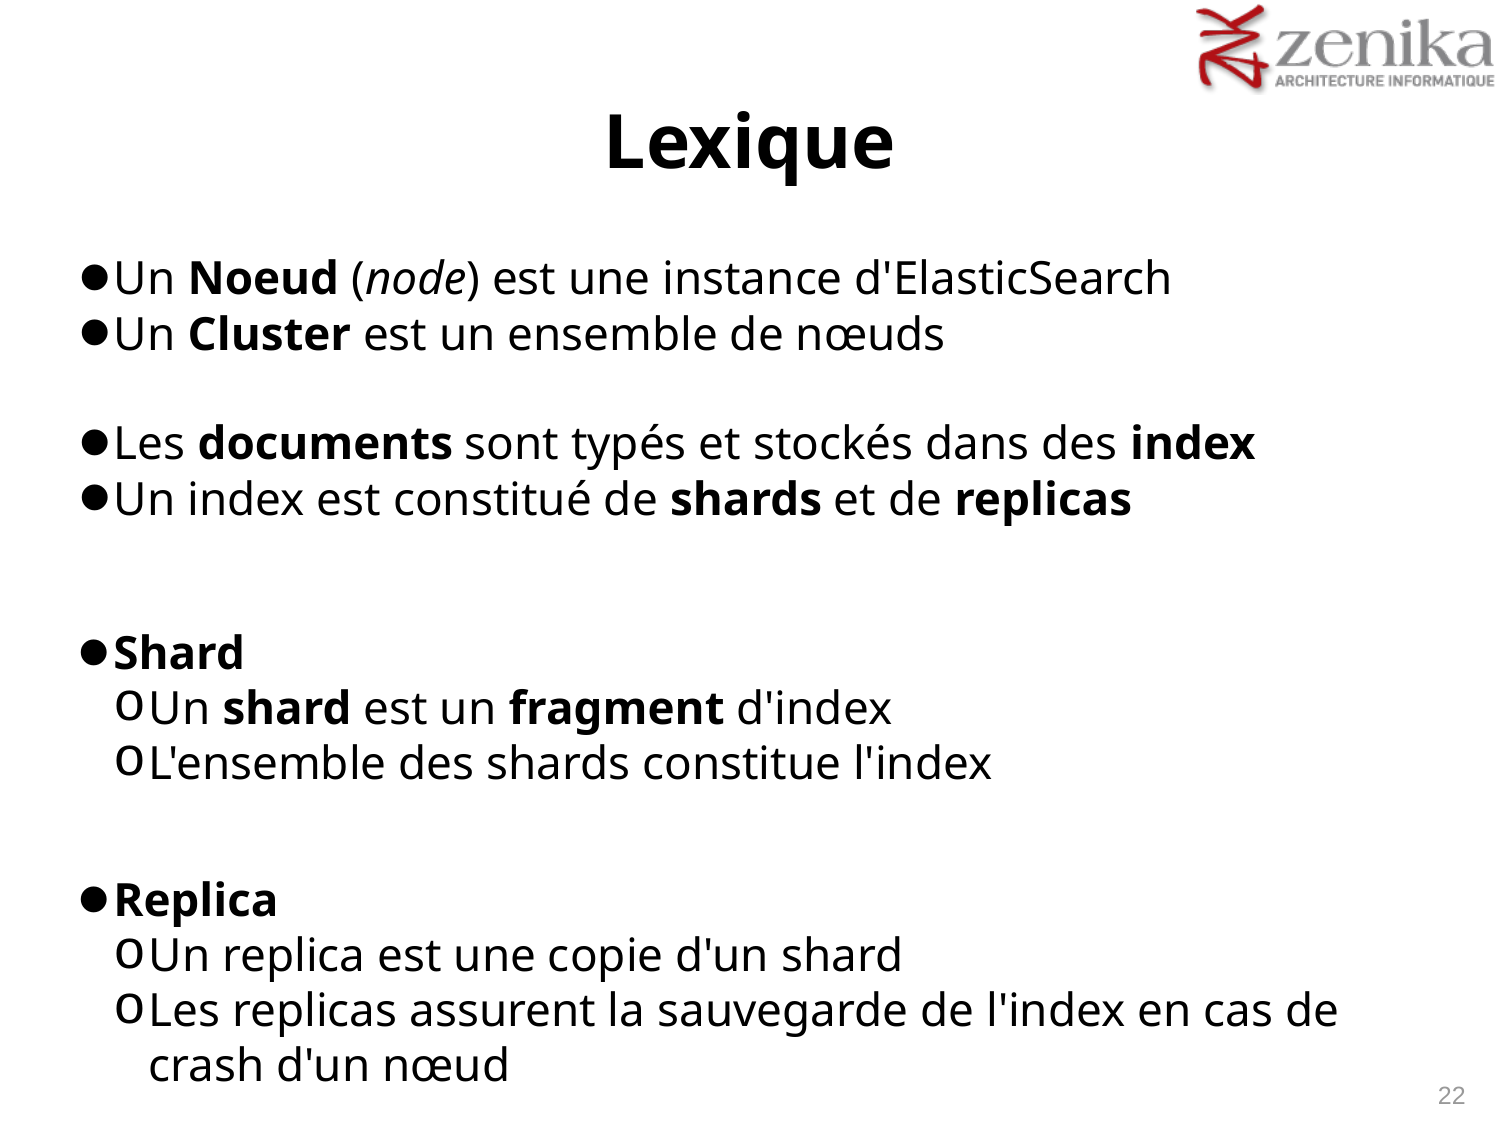

Lexique
Un Noeud (node) est une instance d'ElasticSearch
Un Cluster est un ensemble de nœuds
Les documents sont typés et stockés dans des index
Un index est constitué de shards et de replicas
Shard
Un shard est un fragment d'index
L'ensemble des shards constitue l'index
Replica
Un replica est une copie d'un shard
Les replicas assurent la sauvegarde de l'index en cas de crash d'un nœud